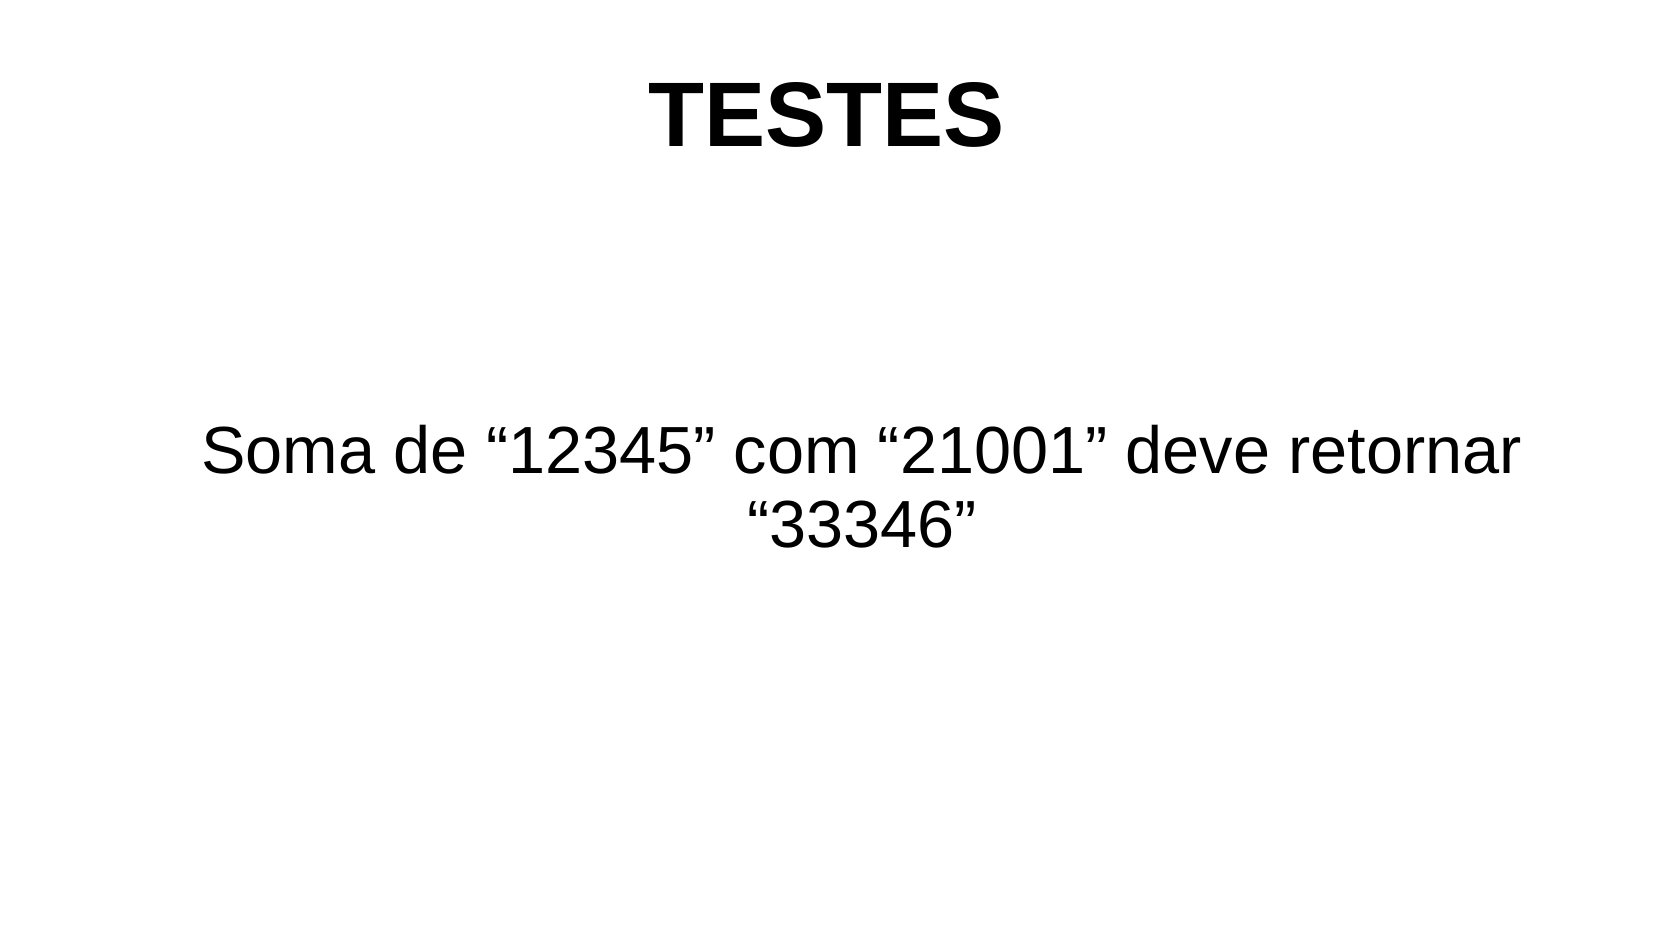

# TESTES
Soma de “12345” com “21001” deve retornar “33346”